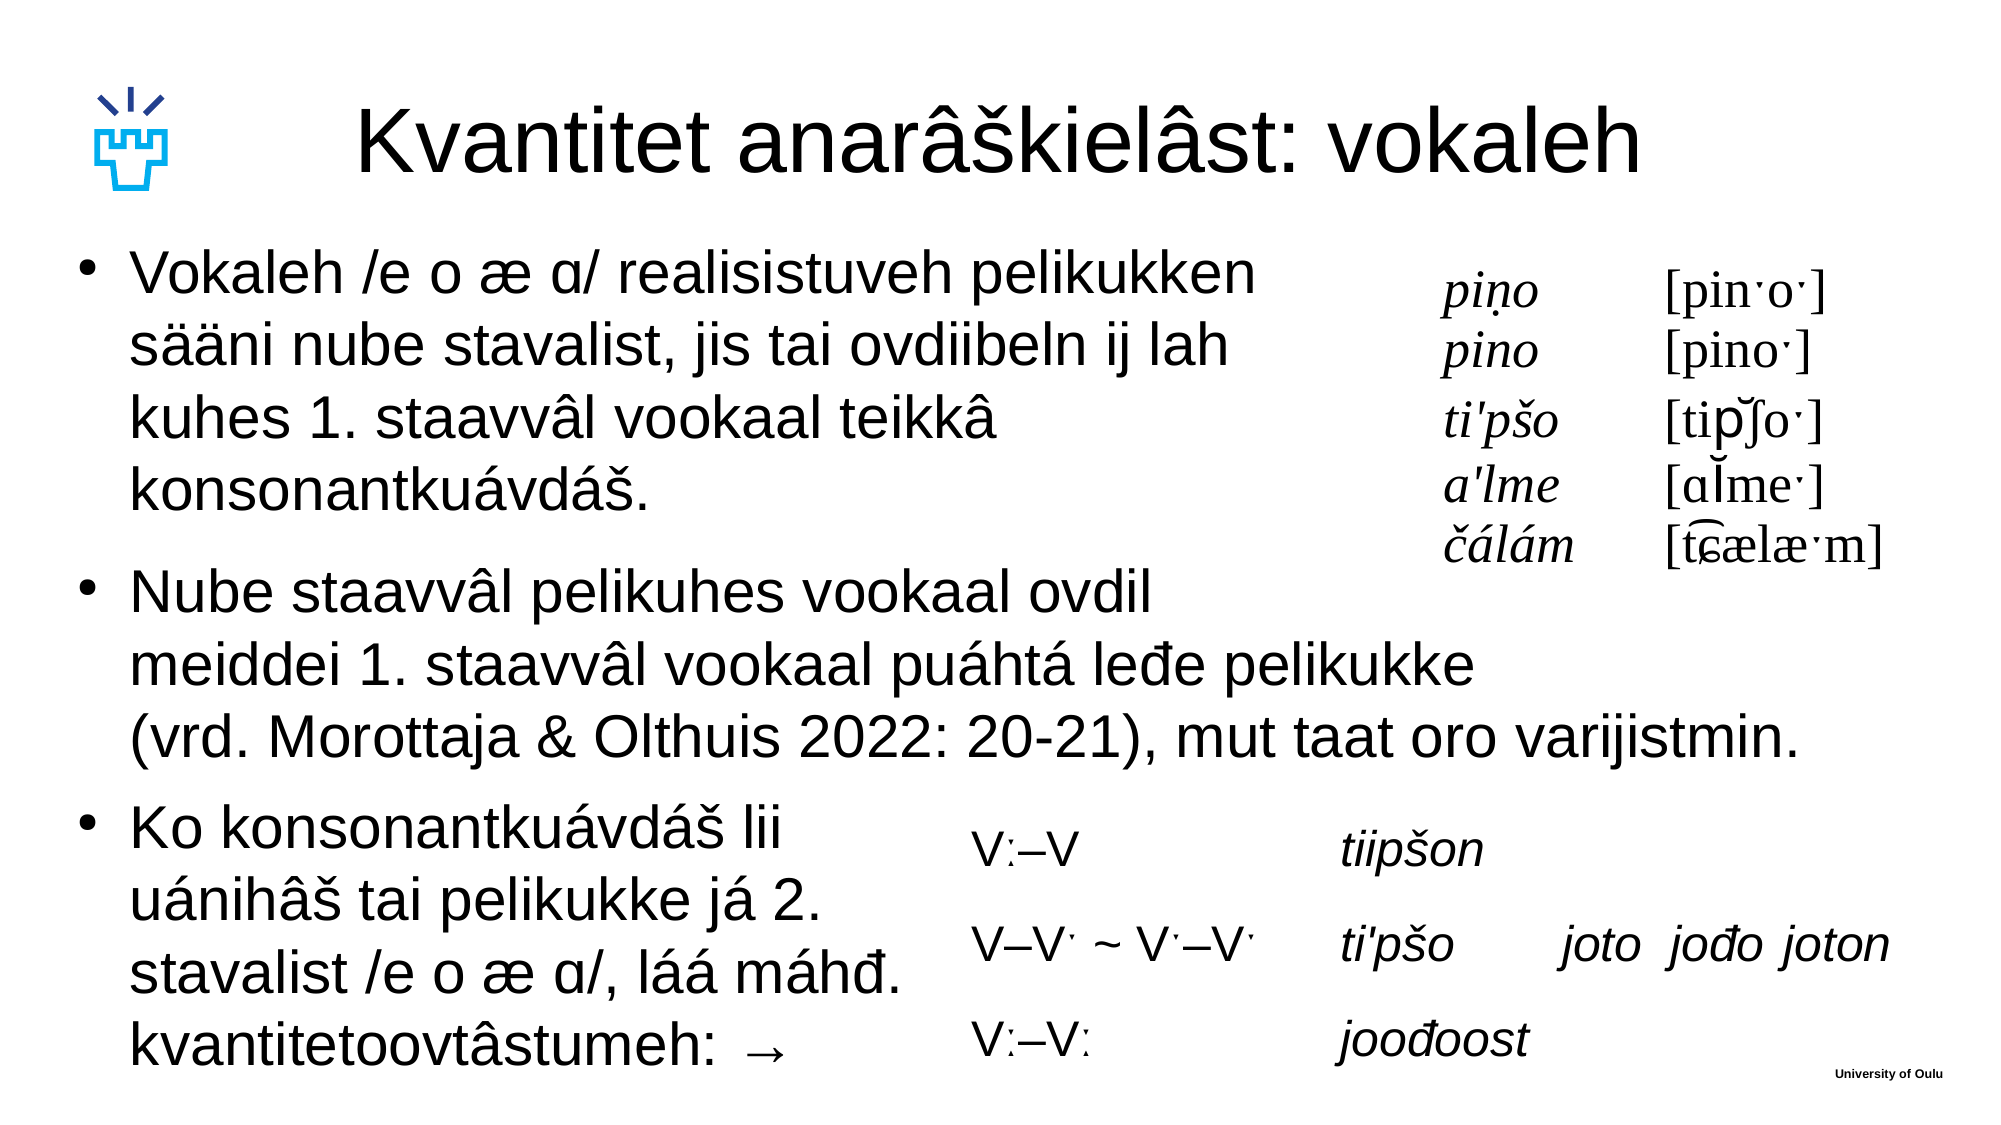

Kvantitet anarâškielâst: vokaleh
# Vokaleh /e o æ ɑ/ realisistuveh pelikukken sääni nube stavalist, jis tai ovdiibeln ij lah kuhes 1. staavvâl vookaal teikkâ konsonantkuávdáš.
Nube staavvâl pelikuhes vookaal ovdil
meiddei 1. staavvâl vookaal puáhtá leđe pelikukke
(vrd. Morottaja & Olthuis 2022: 20-21), mut taat oro varijistmin.
Ko konsonantkuávdáš lii
uánihâš tai pelikukke já 2.
stavalist /e o æ ɑ/, láá máhđ.
kvantitetoovtâstumeh: →
piṇo		[pinˑoˑ]
pino		[pinoˑ]
ti'pšo		[tip̆ʃoˑ]
a'lme		[ɑĬmeˑ]
čálám		[t͡ɕælæˑm]
Vː–V				tiipšon
V–Vˑ ~ Vˑ–Vˑ		ti'pšo		joto jođo	joton
Vː–Vː				joođoost